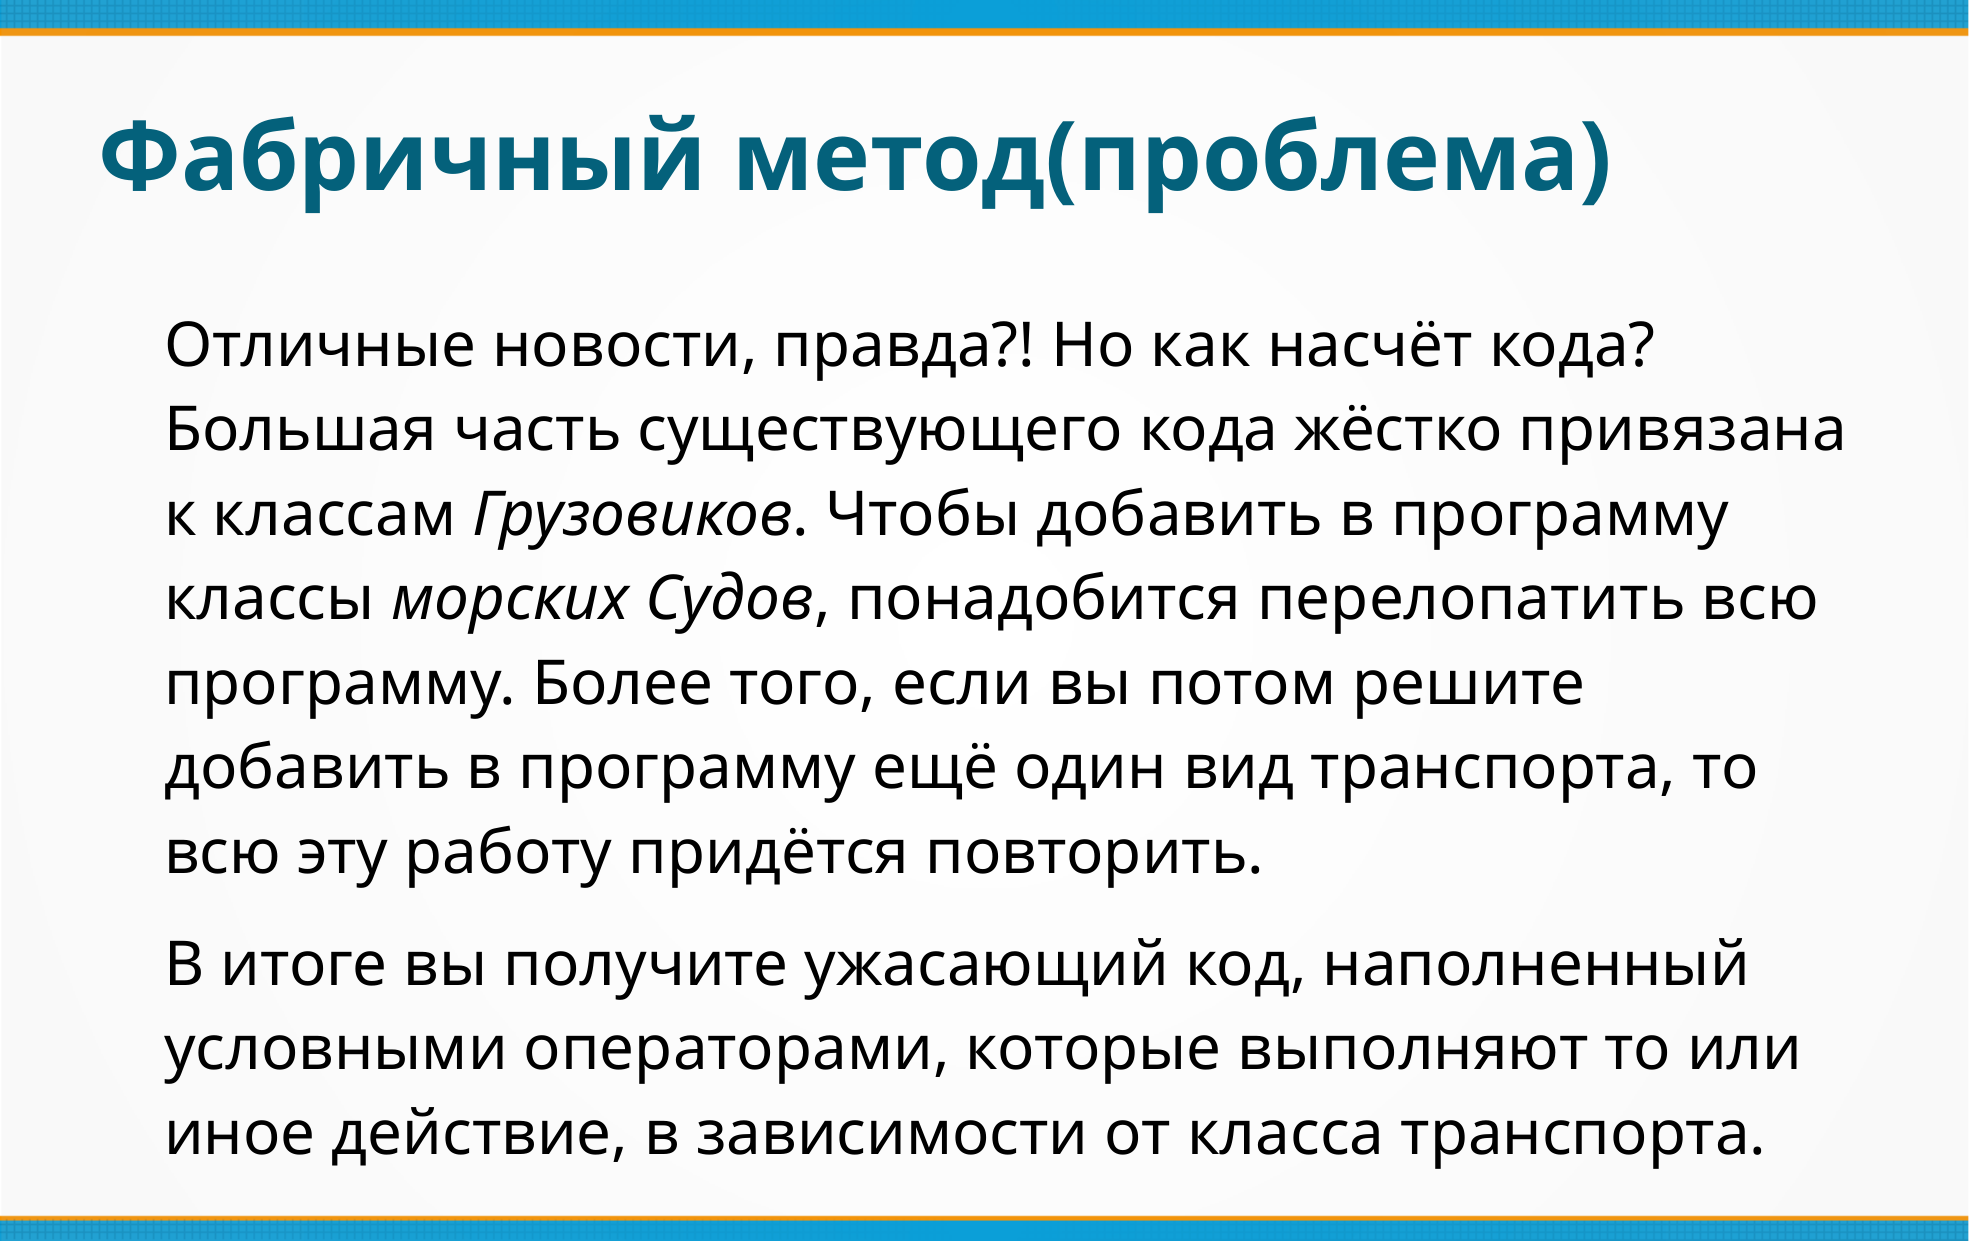

# Фабричный метод(проблема)
Отличные новости, правда?! Но как насчёт кода? Большая часть существующего кода жёстко привязана к классам Грузовиков. Чтобы добавить в программу классы морских Судов, понадобится перелопатить всю программу. Более того, если вы потом решите добавить в программу ещё один вид транспорта, то всю эту работу придётся повторить.
В итоге вы получите ужасающий код, наполненный условными операторами, которые выполняют то или иное действие, в зависимости от класса транспорта.